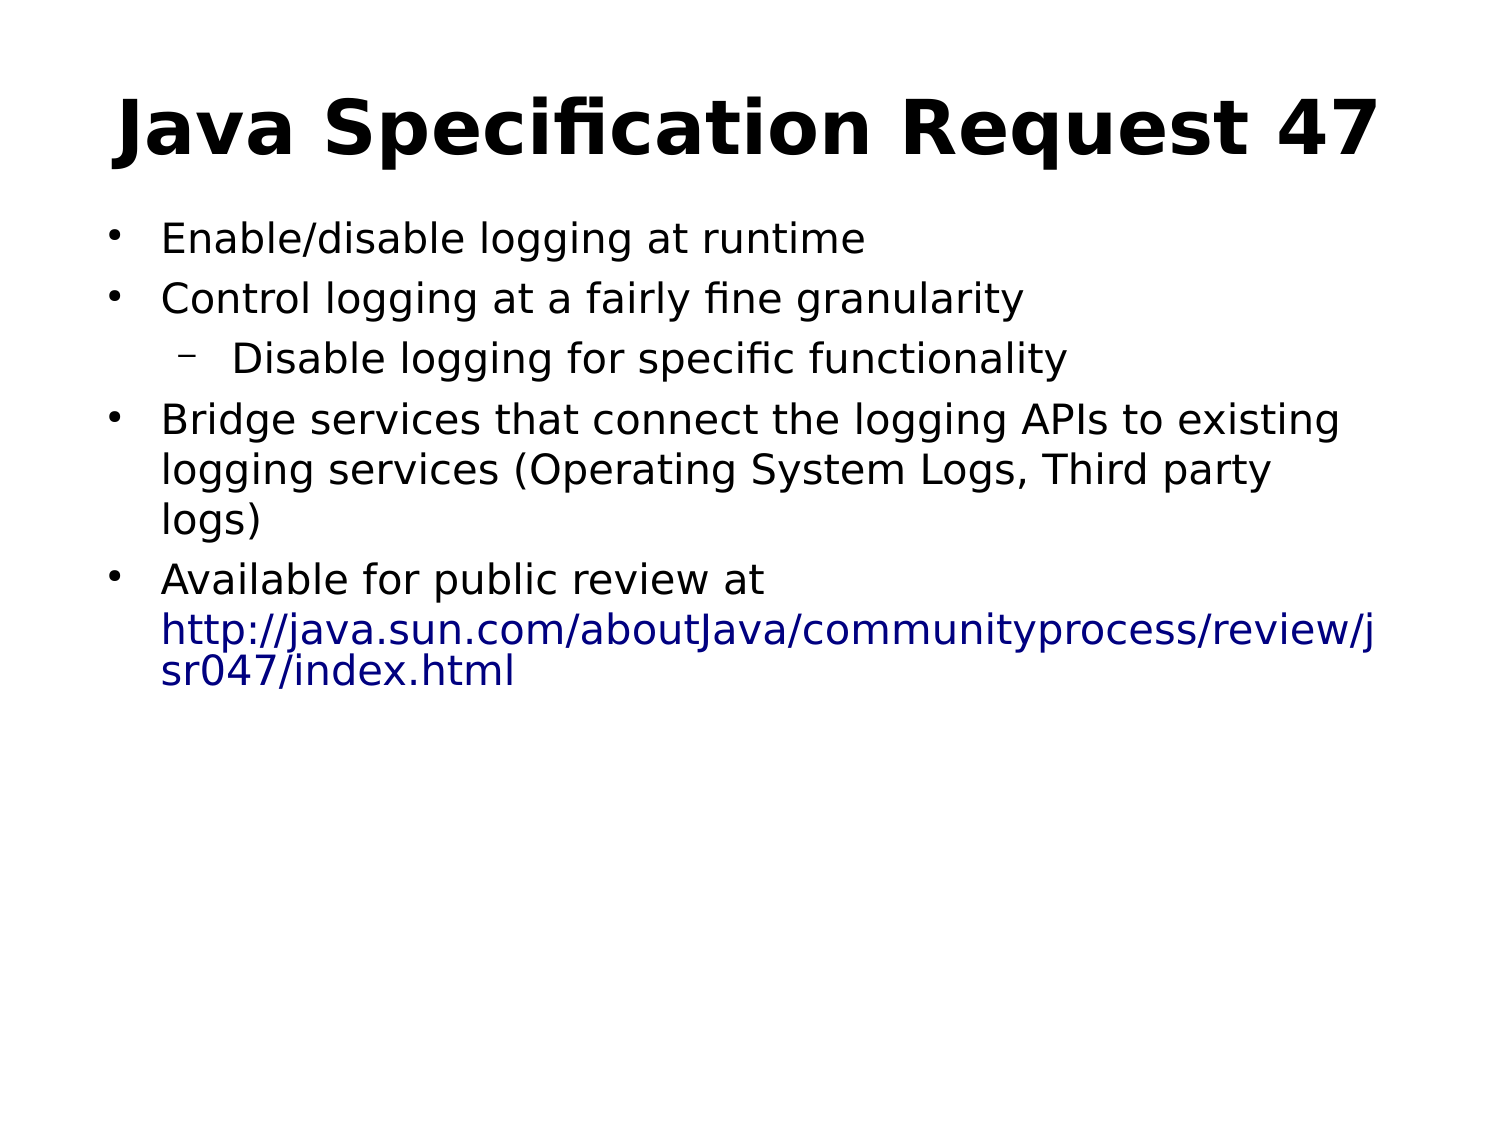

# Java Specification Request 47
Enable/disable logging at runtime
Control logging at a fairly fine granularity
Disable logging for specific functionality
Bridge services that connect the logging APIs to existing logging services (Operating System Logs, Third party logs)
Available for public review at http://java.sun.com/aboutJava/communityprocess/review/jsr047/index.html